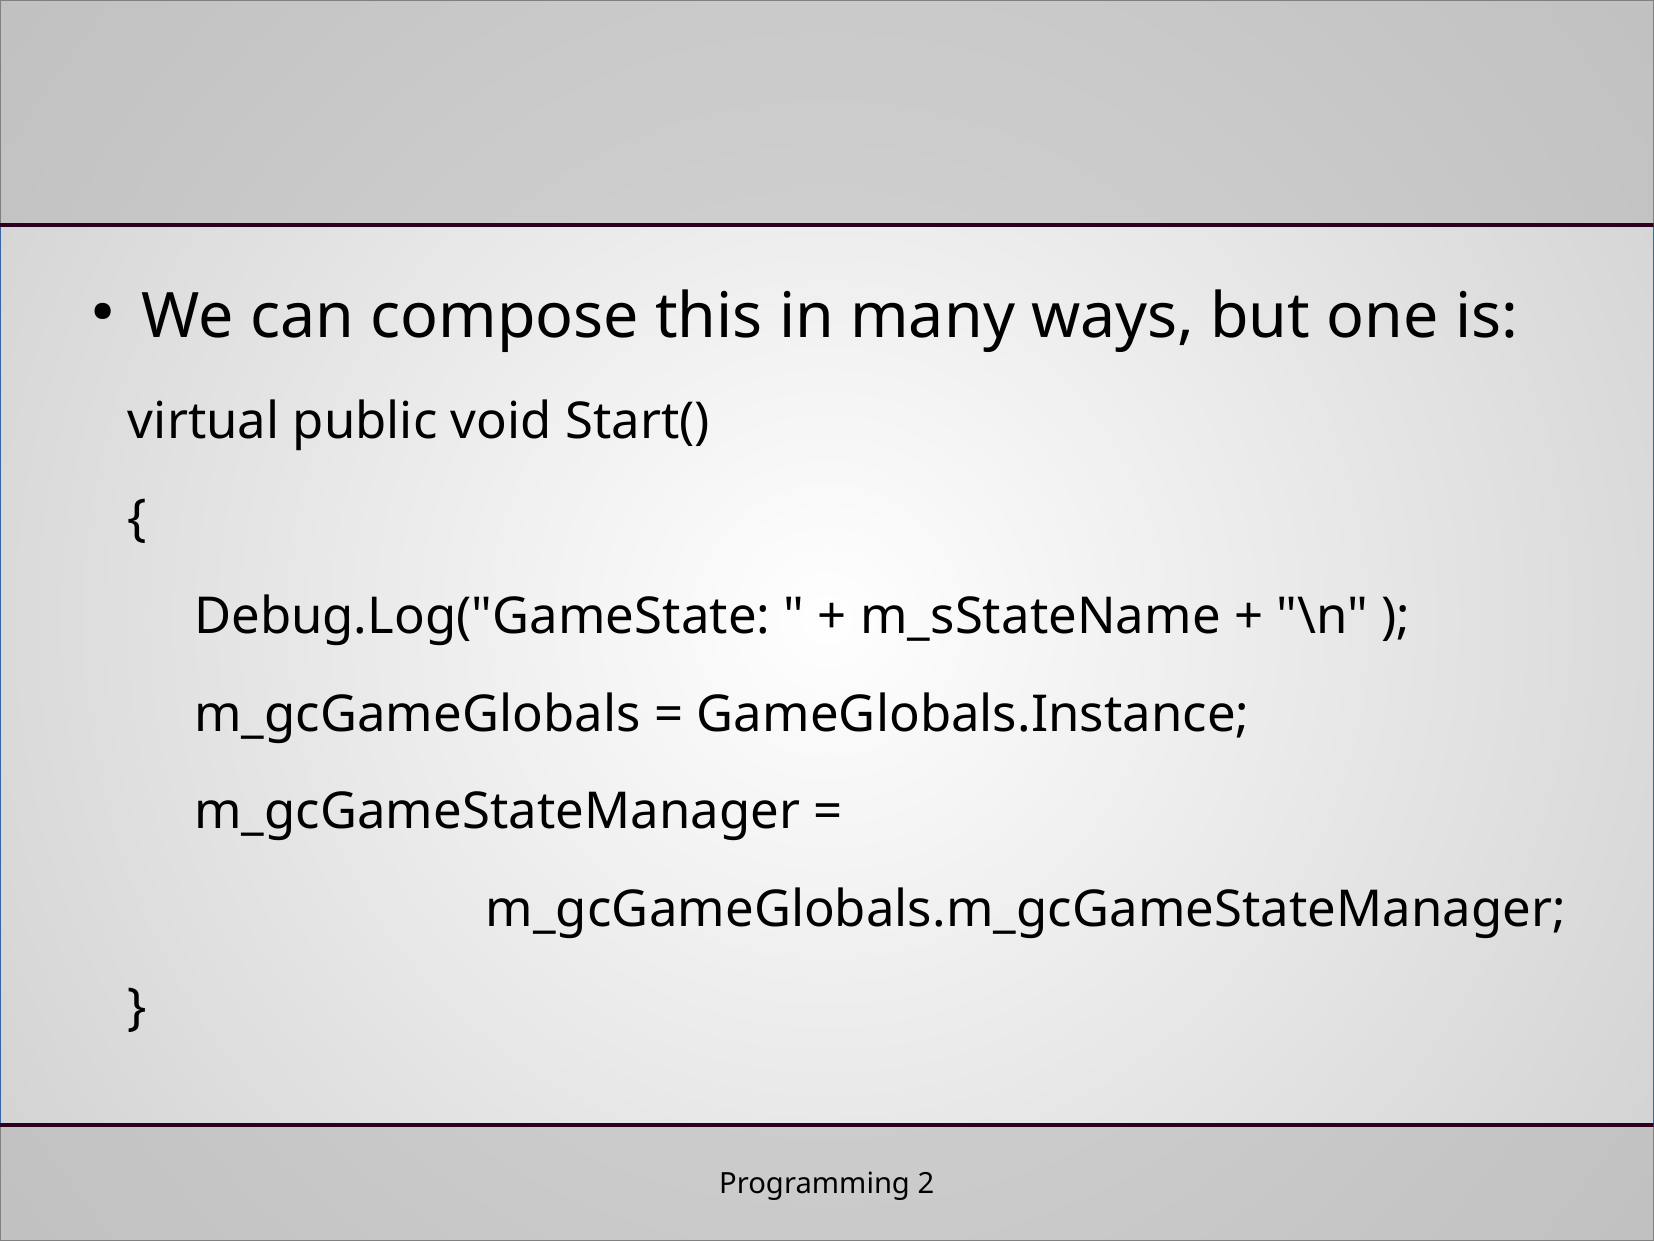

#
We can compose this in many ways, but one is:
 virtual public void Start()
 {
 Debug.Log("GameState: " + m_sStateName + "\n" );
 m_gcGameGlobals = GameGlobals.Instance;
 m_gcGameStateManager =
 m_gcGameGlobals.m_gcGameStateManager;
 }